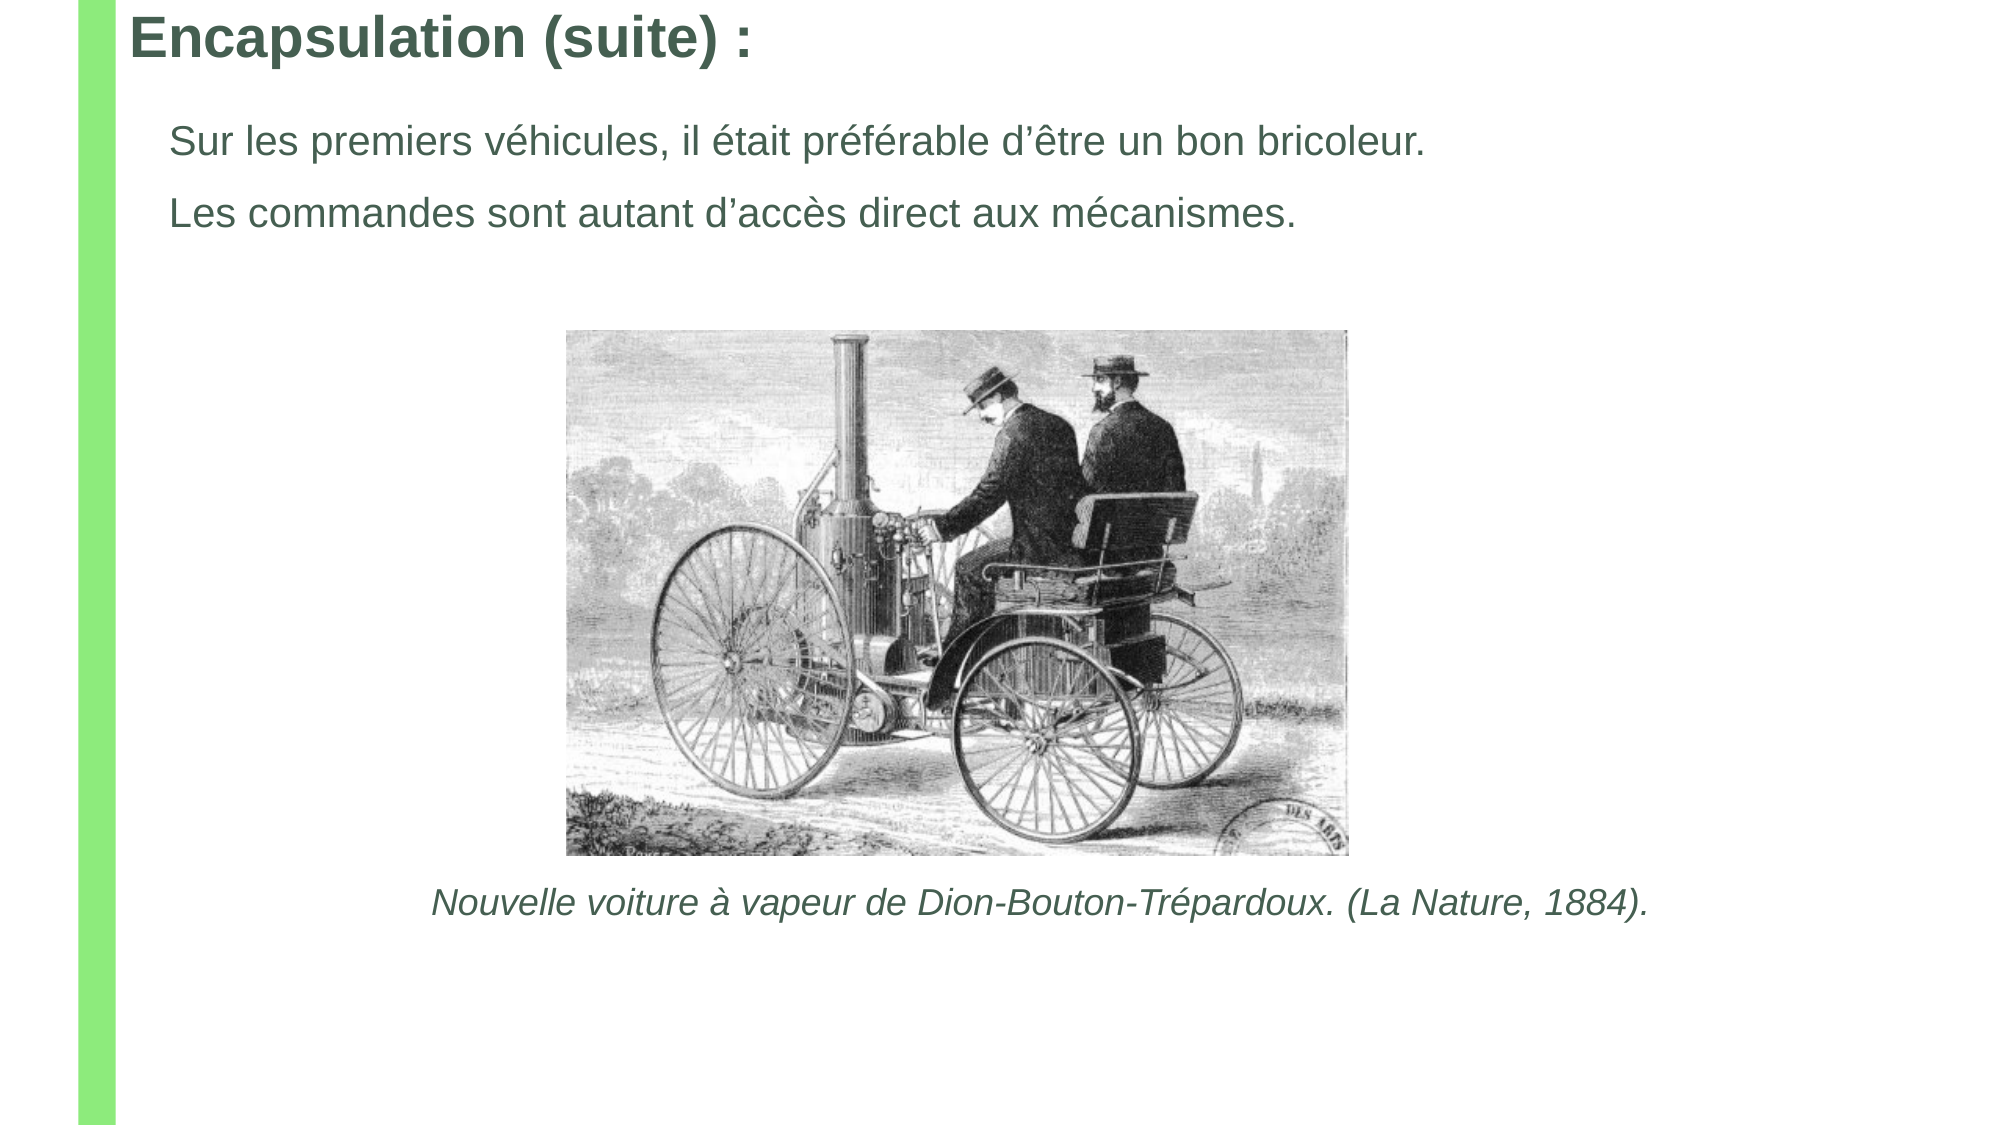

Encapsulation (suite) :
Sur les premiers véhicules, il était préférable d’être un bon bricoleur.
Les commandes sont autant d’accès direct aux mécanismes.
Nouvelle voiture à vapeur de Dion-Bouton-Trépardoux. (La Nature, 1884).